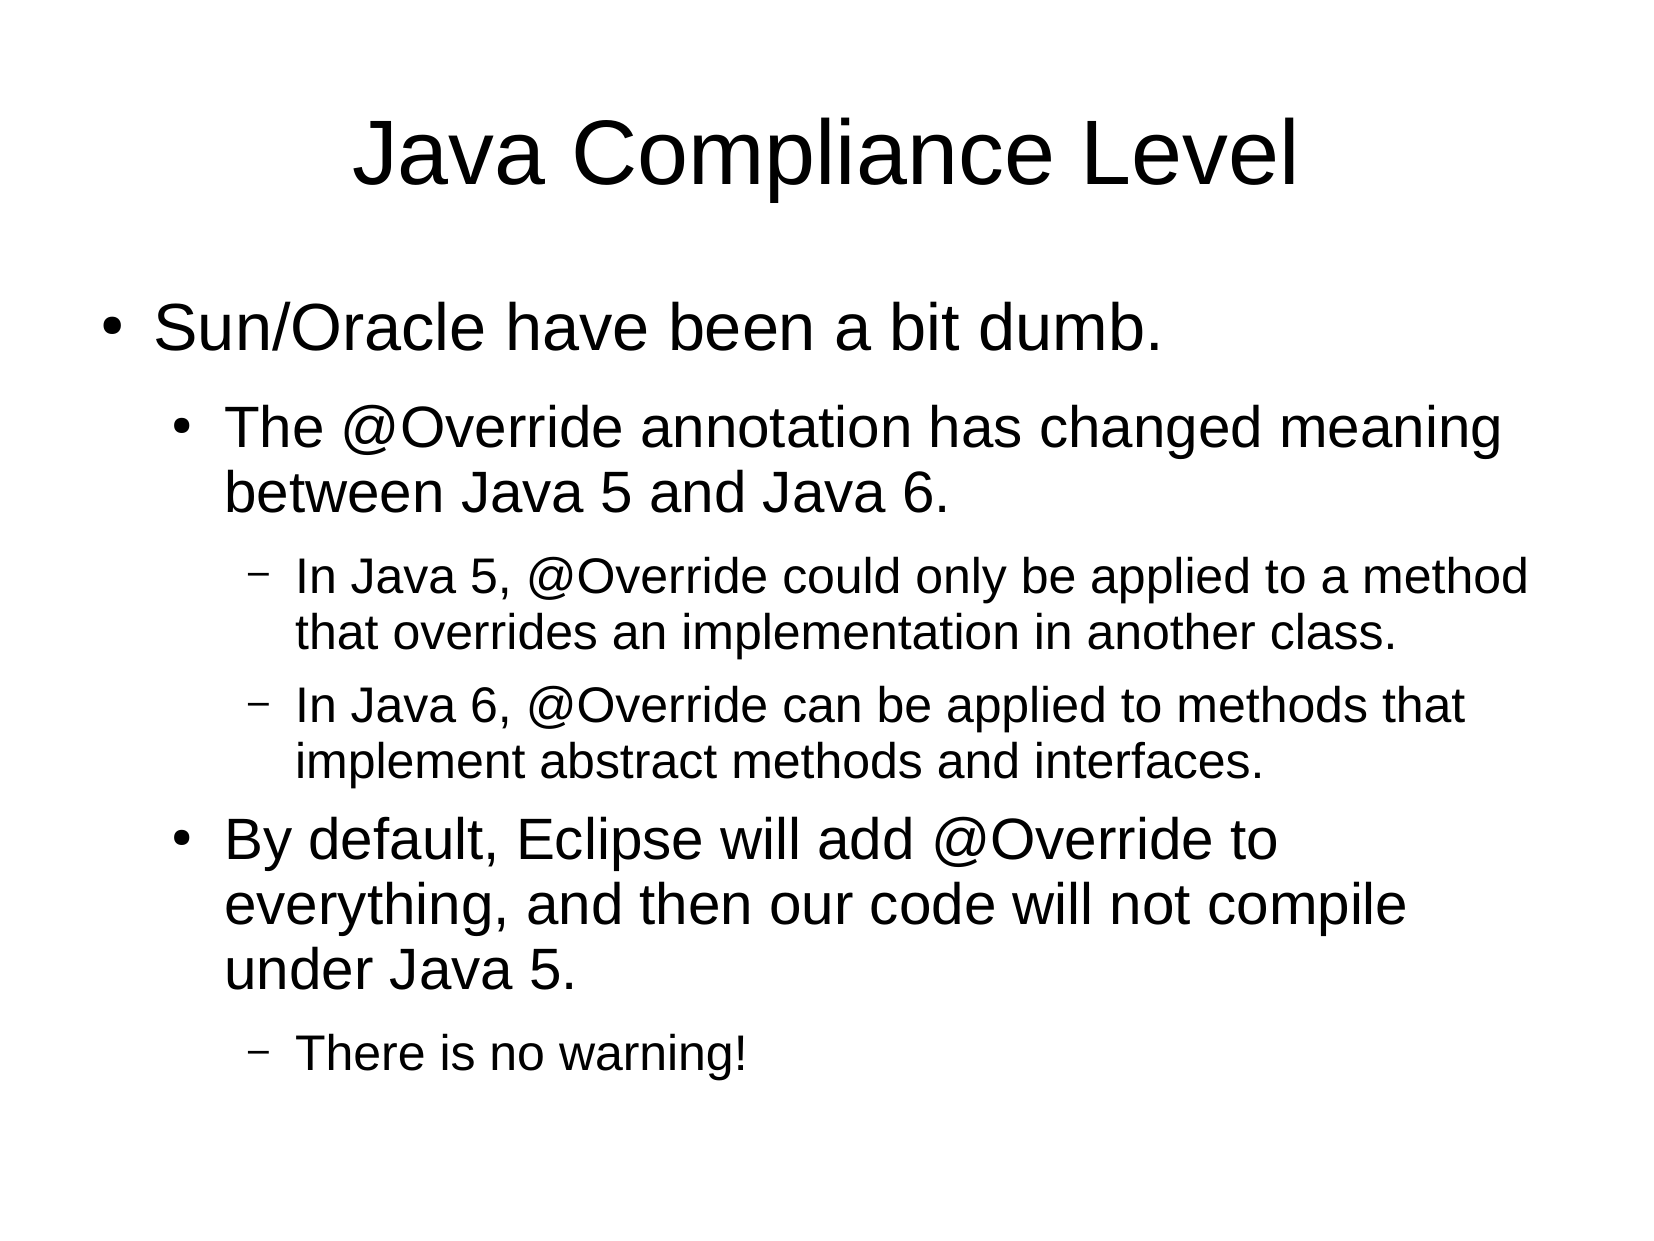

# Java Compliance Level
Sun/Oracle have been a bit dumb.
The @Override annotation has changed meaning between Java 5 and Java 6.
In Java 5, @Override could only be applied to a method that overrides an implementation in another class.
In Java 6, @Override can be applied to methods that implement abstract methods and interfaces.
By default, Eclipse will add @Override to everything, and then our code will not compile under Java 5.
There is no warning!